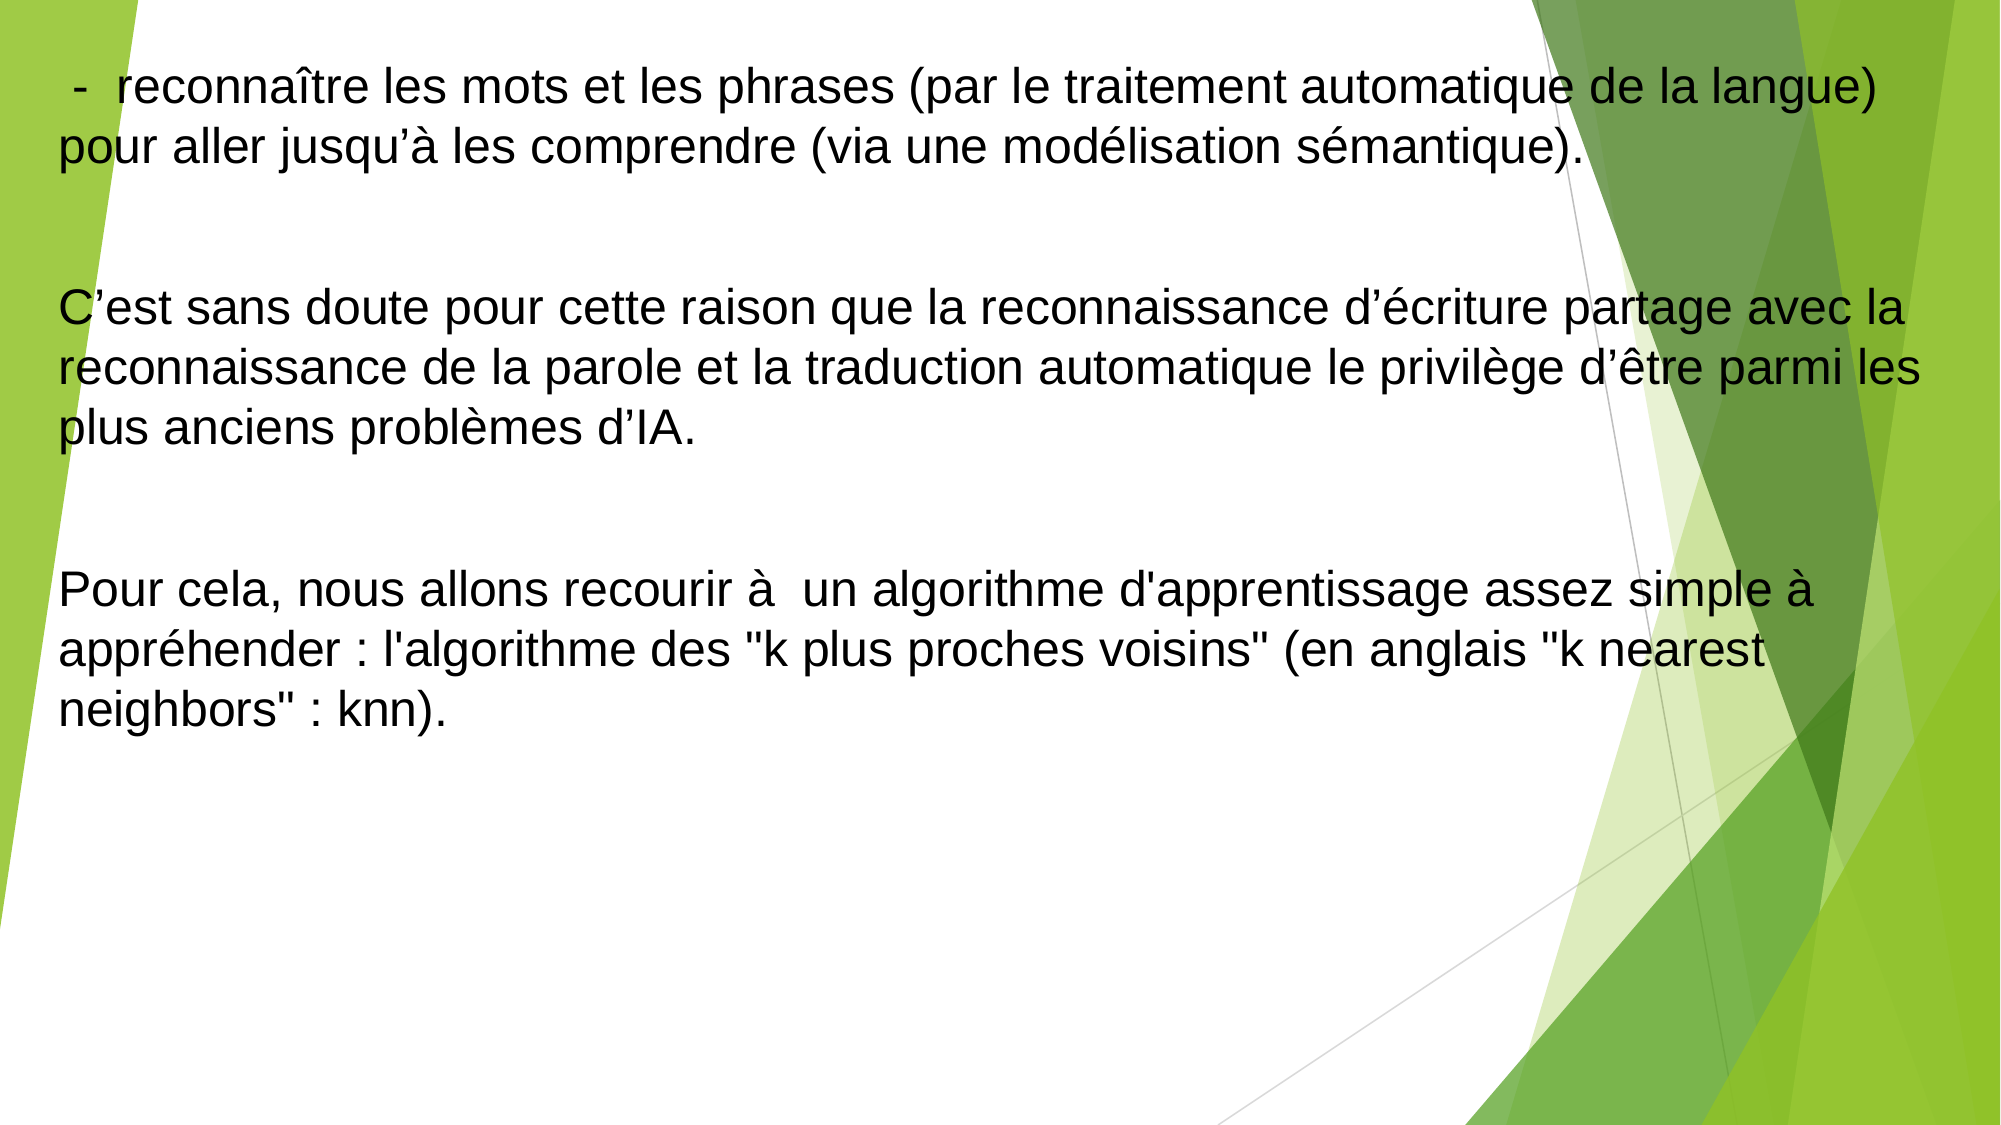

# - reconnaître les mots et les phrases (par le traitement automatique de la langue) pour aller jusqu’à les comprendre (via une modélisation sémantique).
C’est sans doute pour cette raison que la reconnaissance d’écriture partage avec la reconnaissance de la parole et la traduction automatique le privilège d’être parmi les plus anciens problèmes d’IA.
Pour cela, nous allons recourir à  un algorithme d'apprentissage assez simple à appréhender : l'algorithme des "k plus proches voisins" (en anglais "k nearest neighbors" : knn).